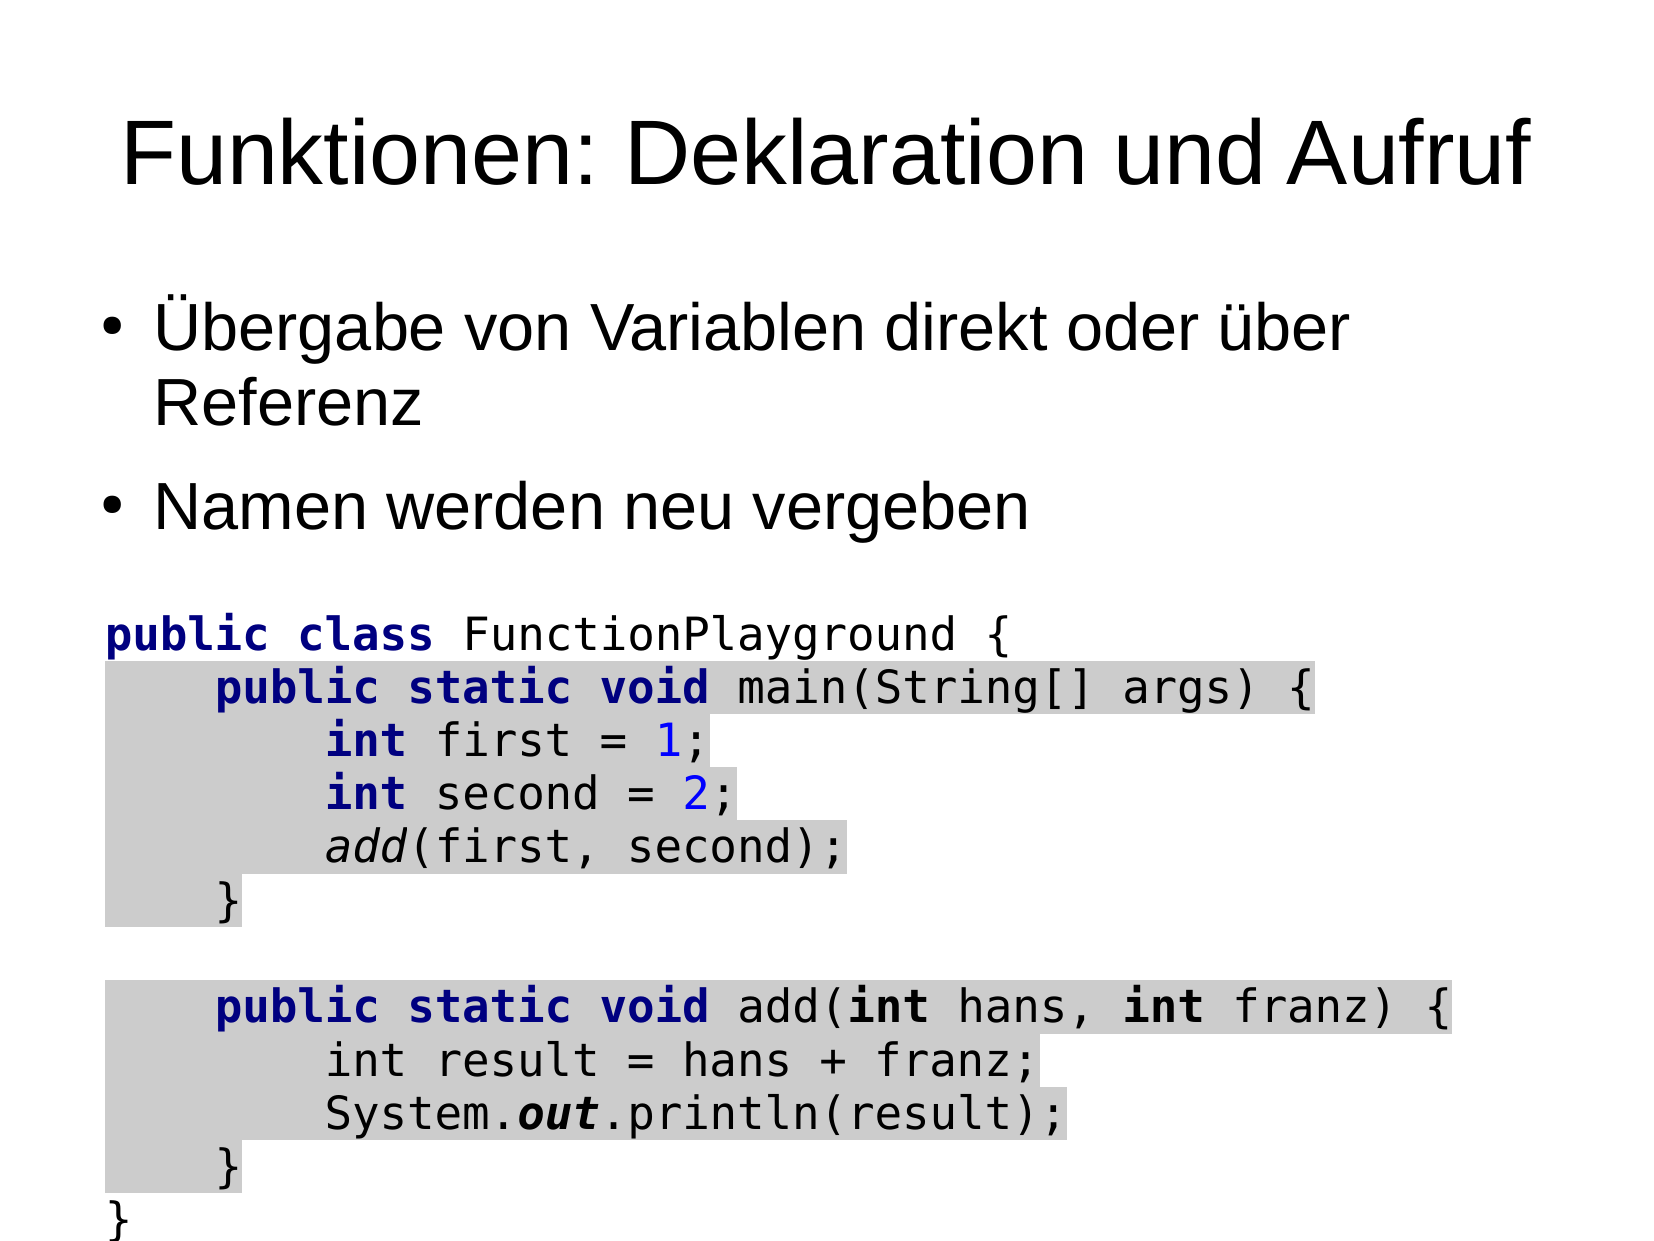

# Funktionen: Deklaration und Aufruf
Übergabe von Variablen direkt oder über Referenz
Namen werden neu vergeben
public class FunctionPlayground {
 public static void main(String[] args) {
 int first = 1;
 int second = 2;
 add(first, second);
 }
 public static void add(int hans, int franz) {
 int result = hans + franz;
 System.out.println(result);
 }
}